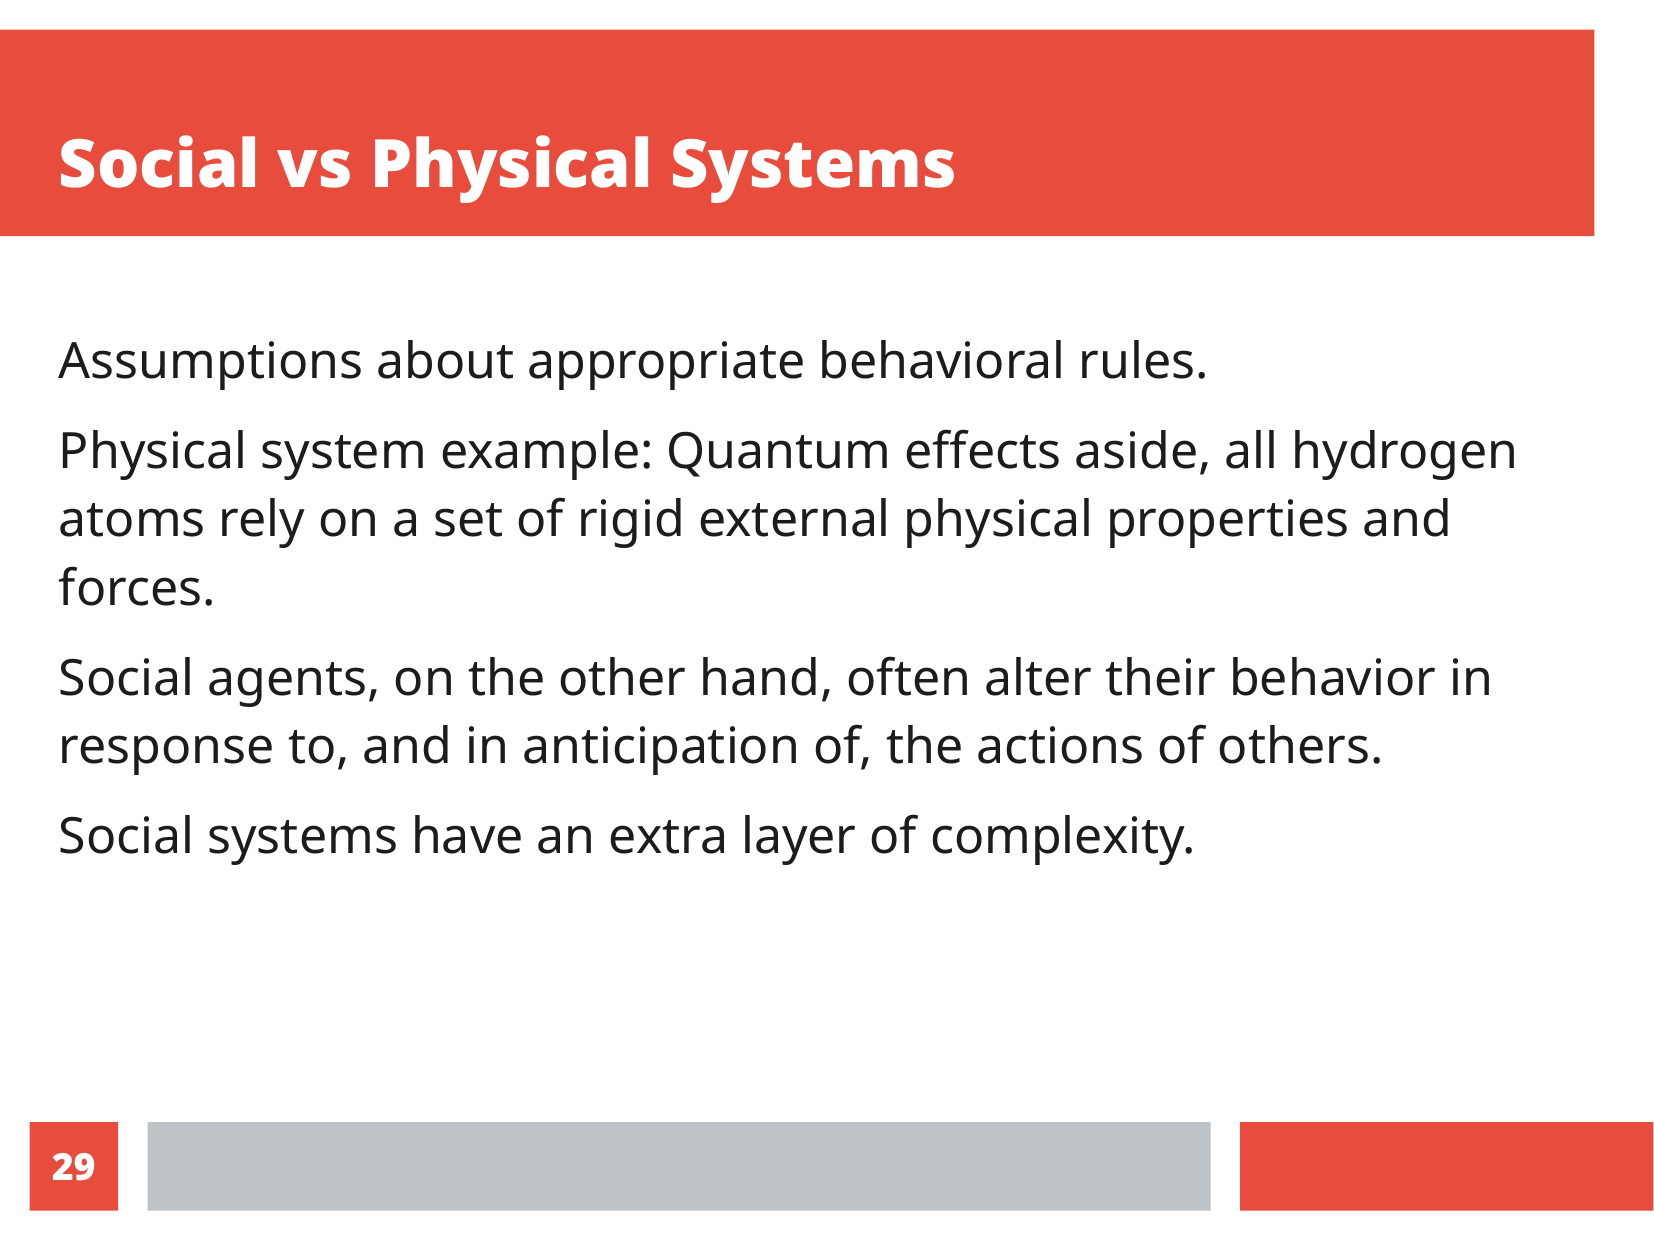

# Social vs Physical Systems
Assumptions about appropriate behavioral rules.
Physical system example: Quantum effects aside, all hydrogen atoms rely on a set of rigid external physical properties and forces.
Social agents, on the other hand, often alter their behavior in response to, and in anticipation of, the actions of others.
Social systems have an extra layer of complexity.
29